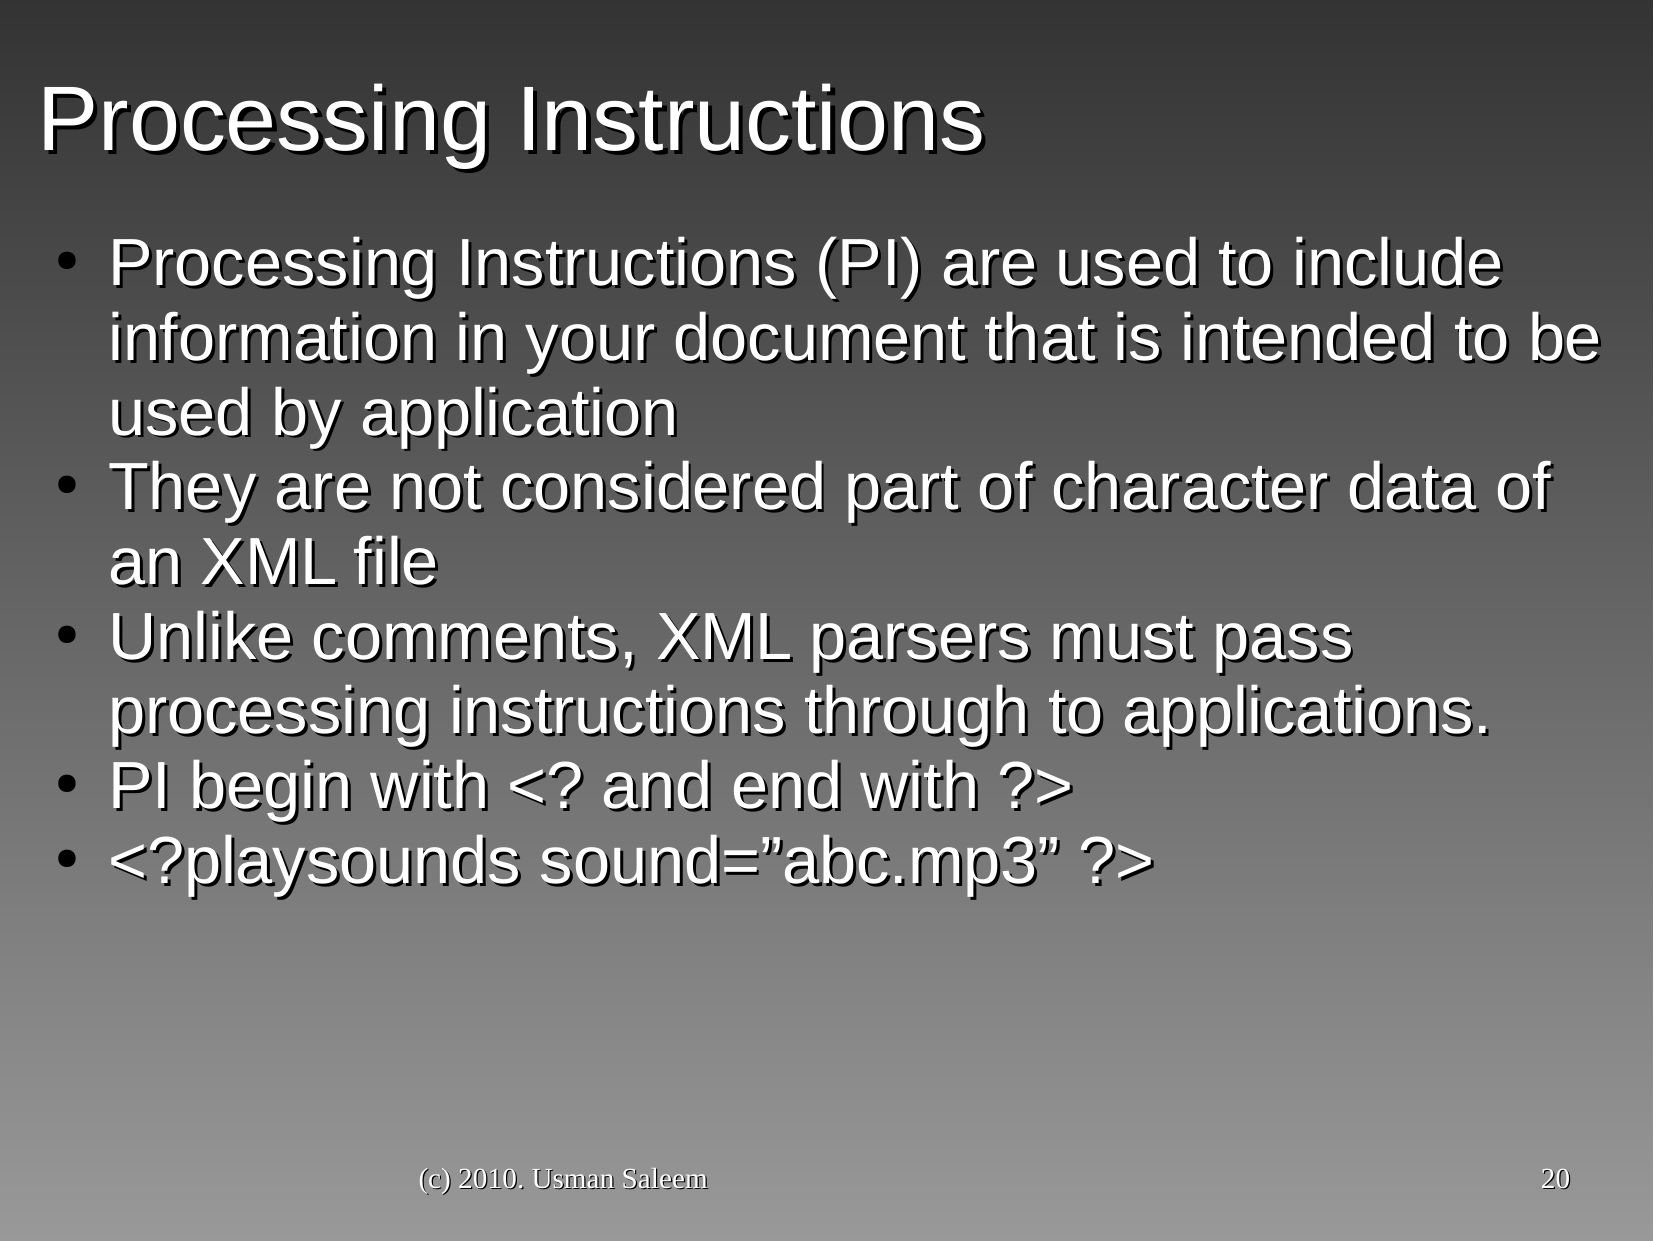

# Processing Instructions
Processing Instructions (PI) are used to include information in your document that is intended to be used by application
They are not considered part of character data of an XML file
Unlike comments, XML parsers must pass processing instructions through to applications.
PI begin with <? and end with ?>
<?playsounds sound=”abc.mp3” ?>
(c) 2010. Usman Saleem
20